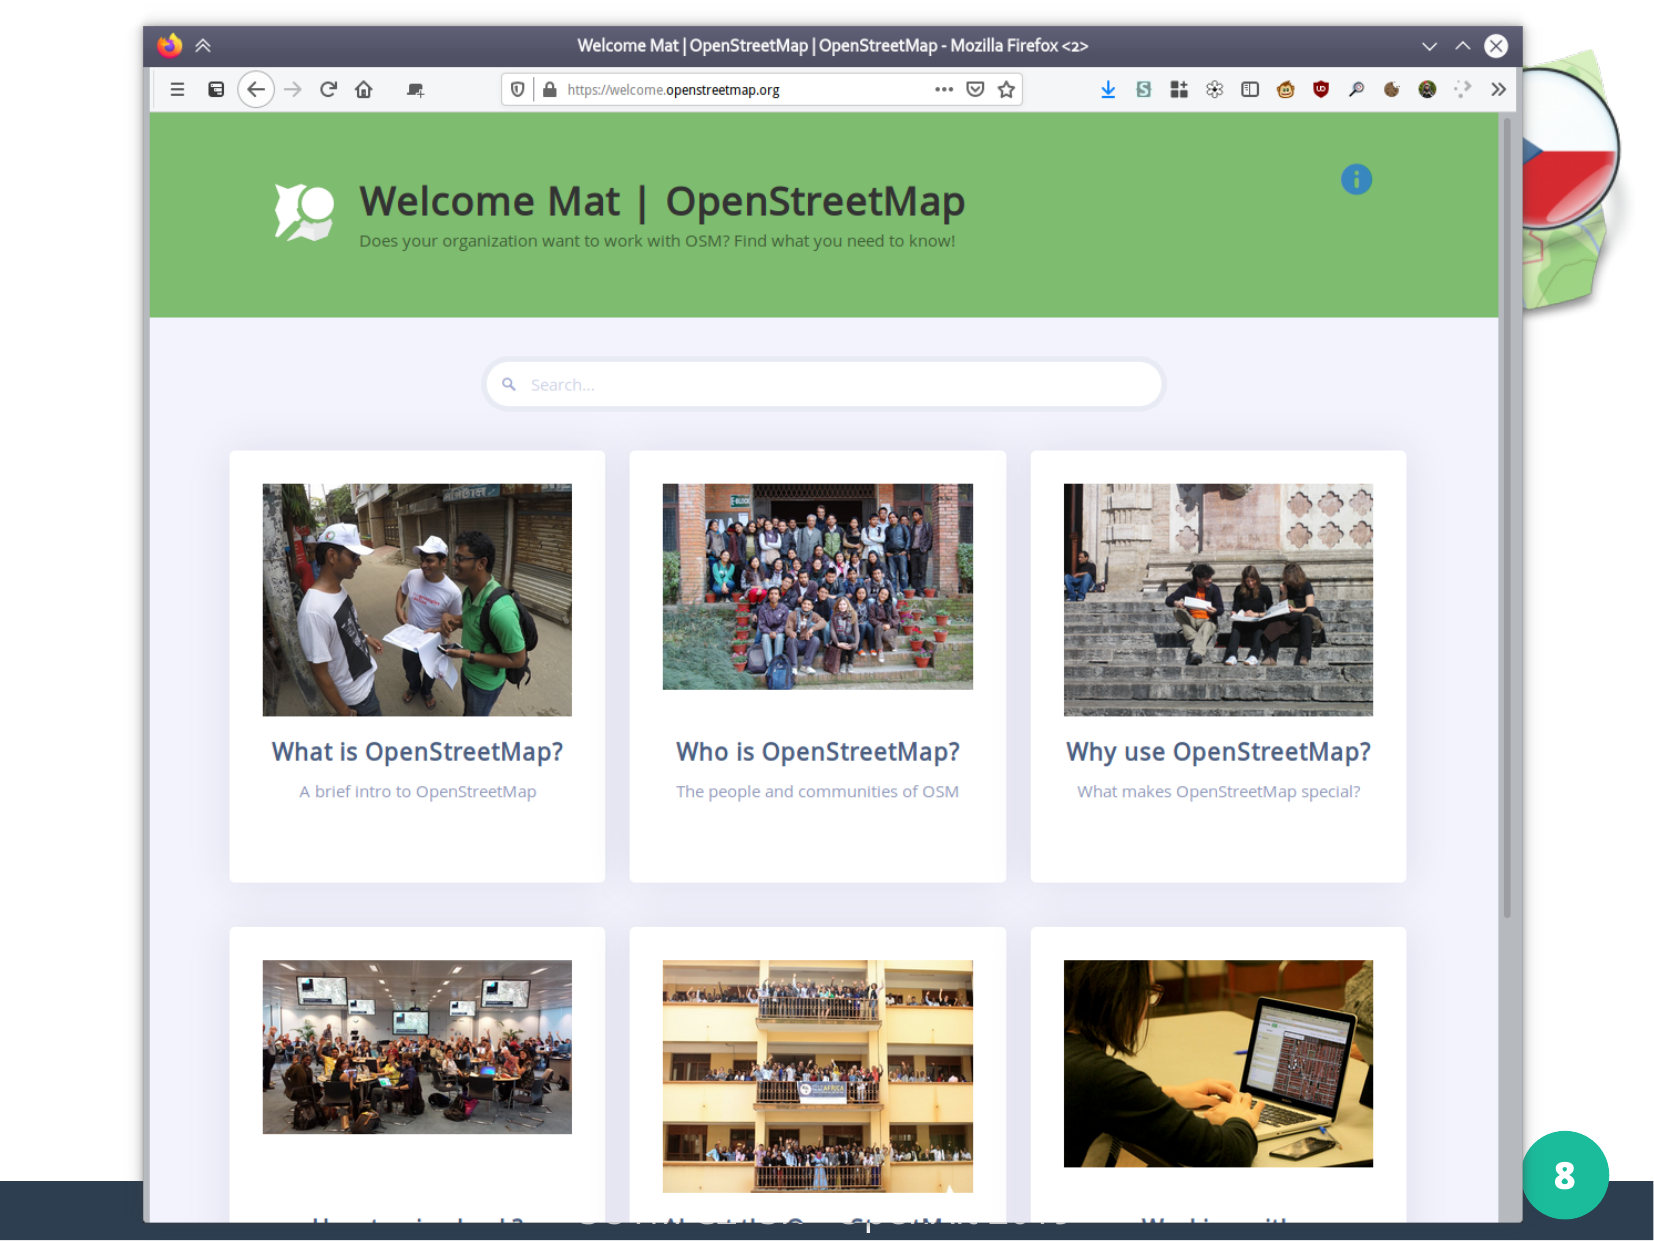

#
8
SOTM CZ+SK - OpenAlt 2019